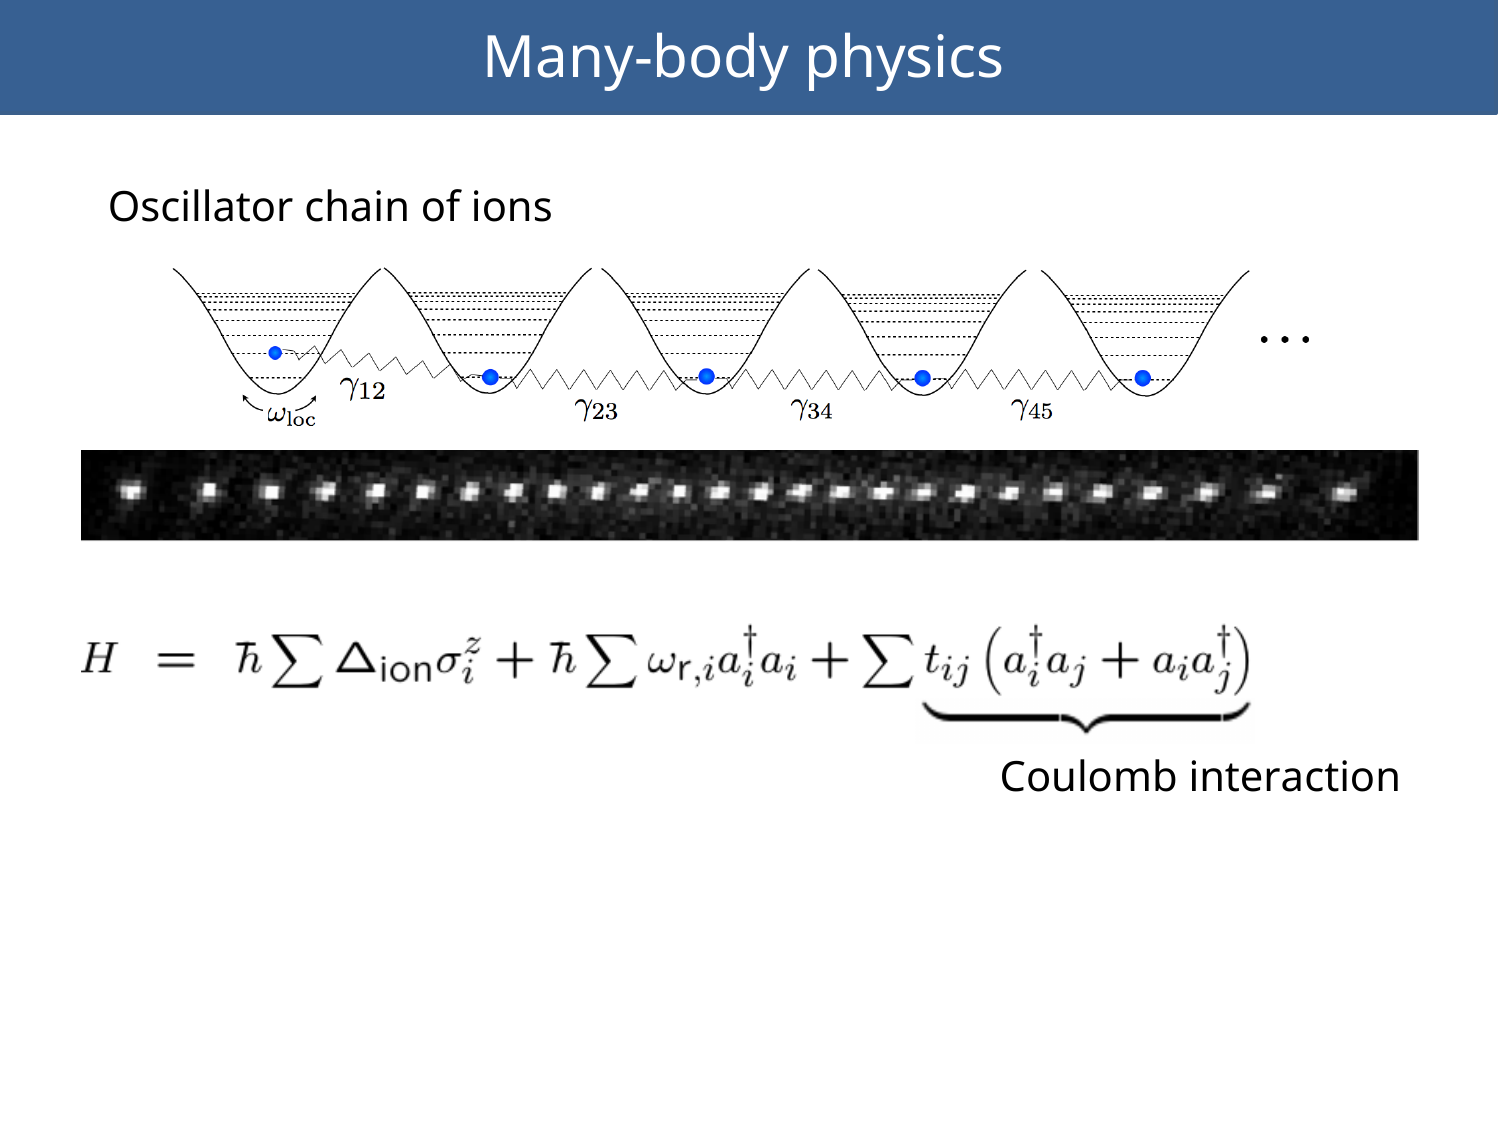

Many-body physics
Oscillator chain of ions
Coulomb interaction